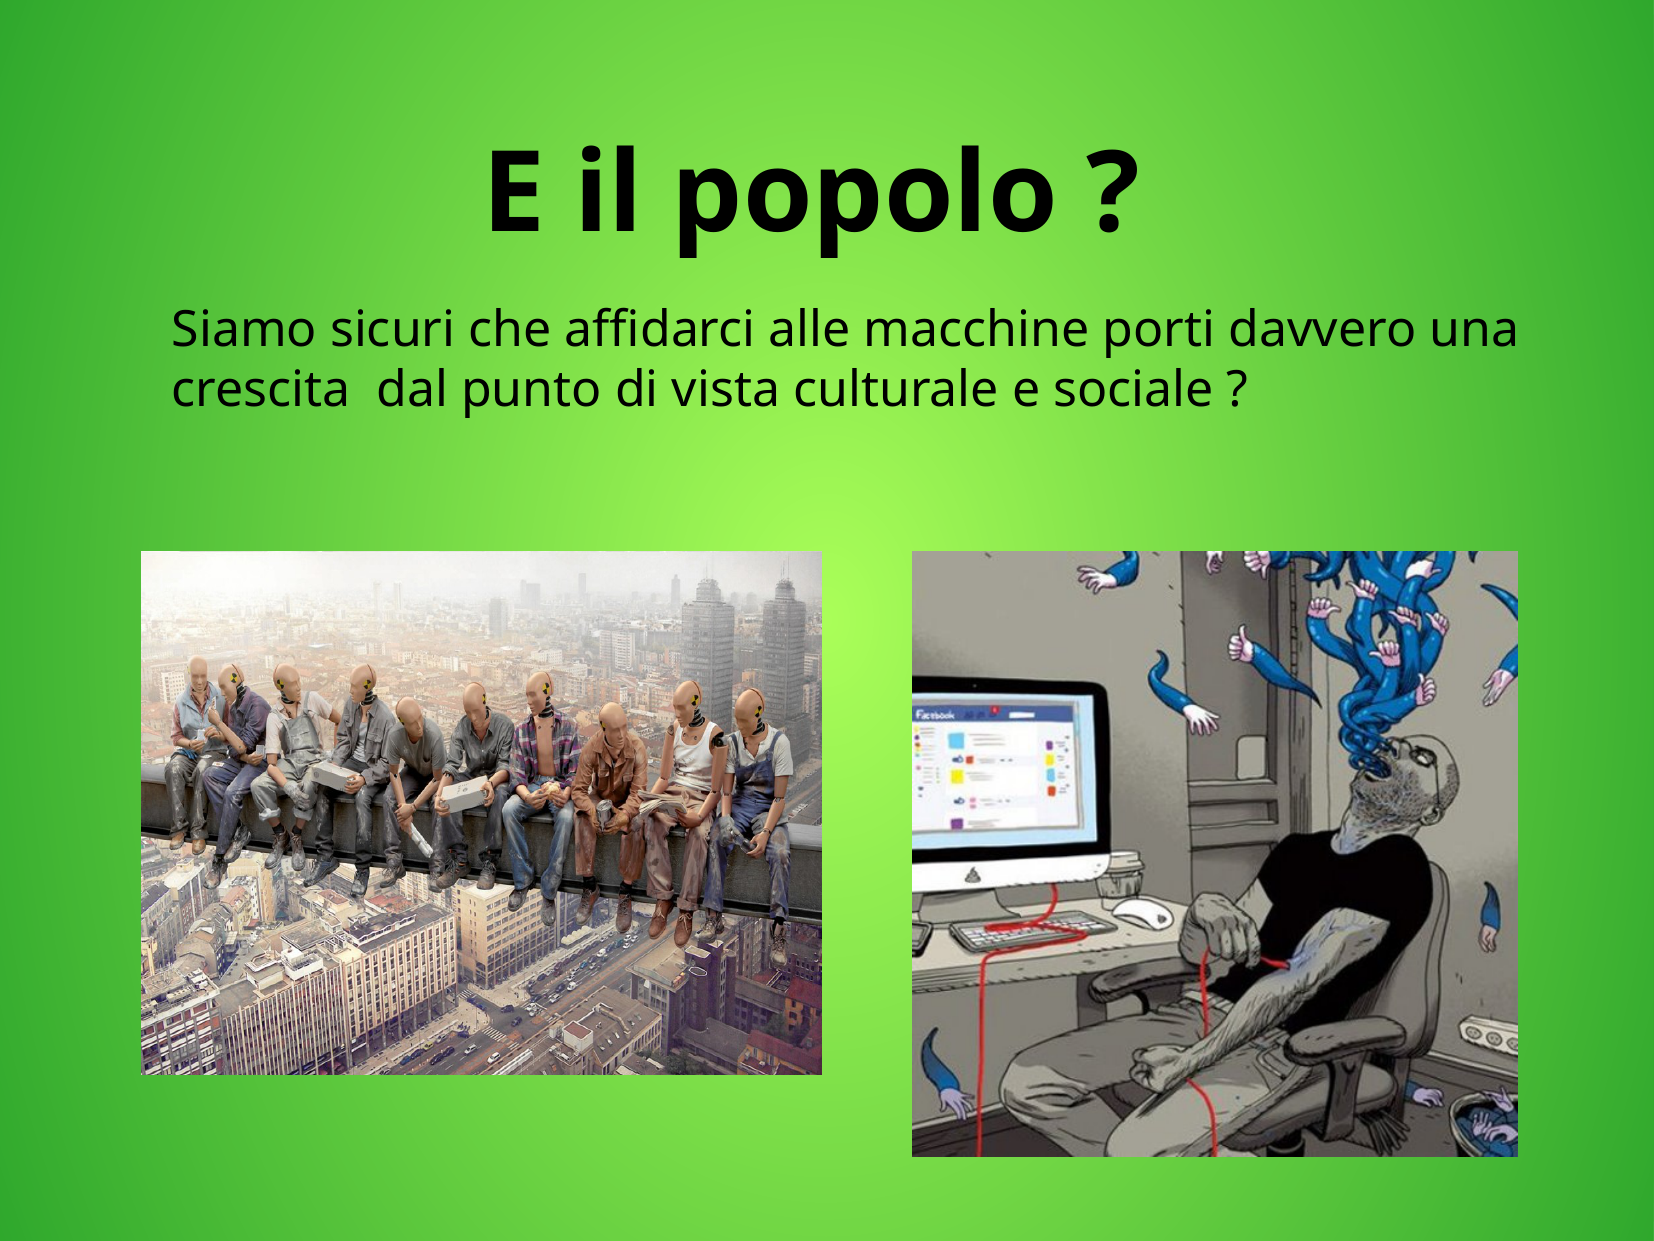

# E il popolo ?
Siamo sicuri che affidarci alle macchine porti davvero una crescita dal punto di vista culturale e sociale ?